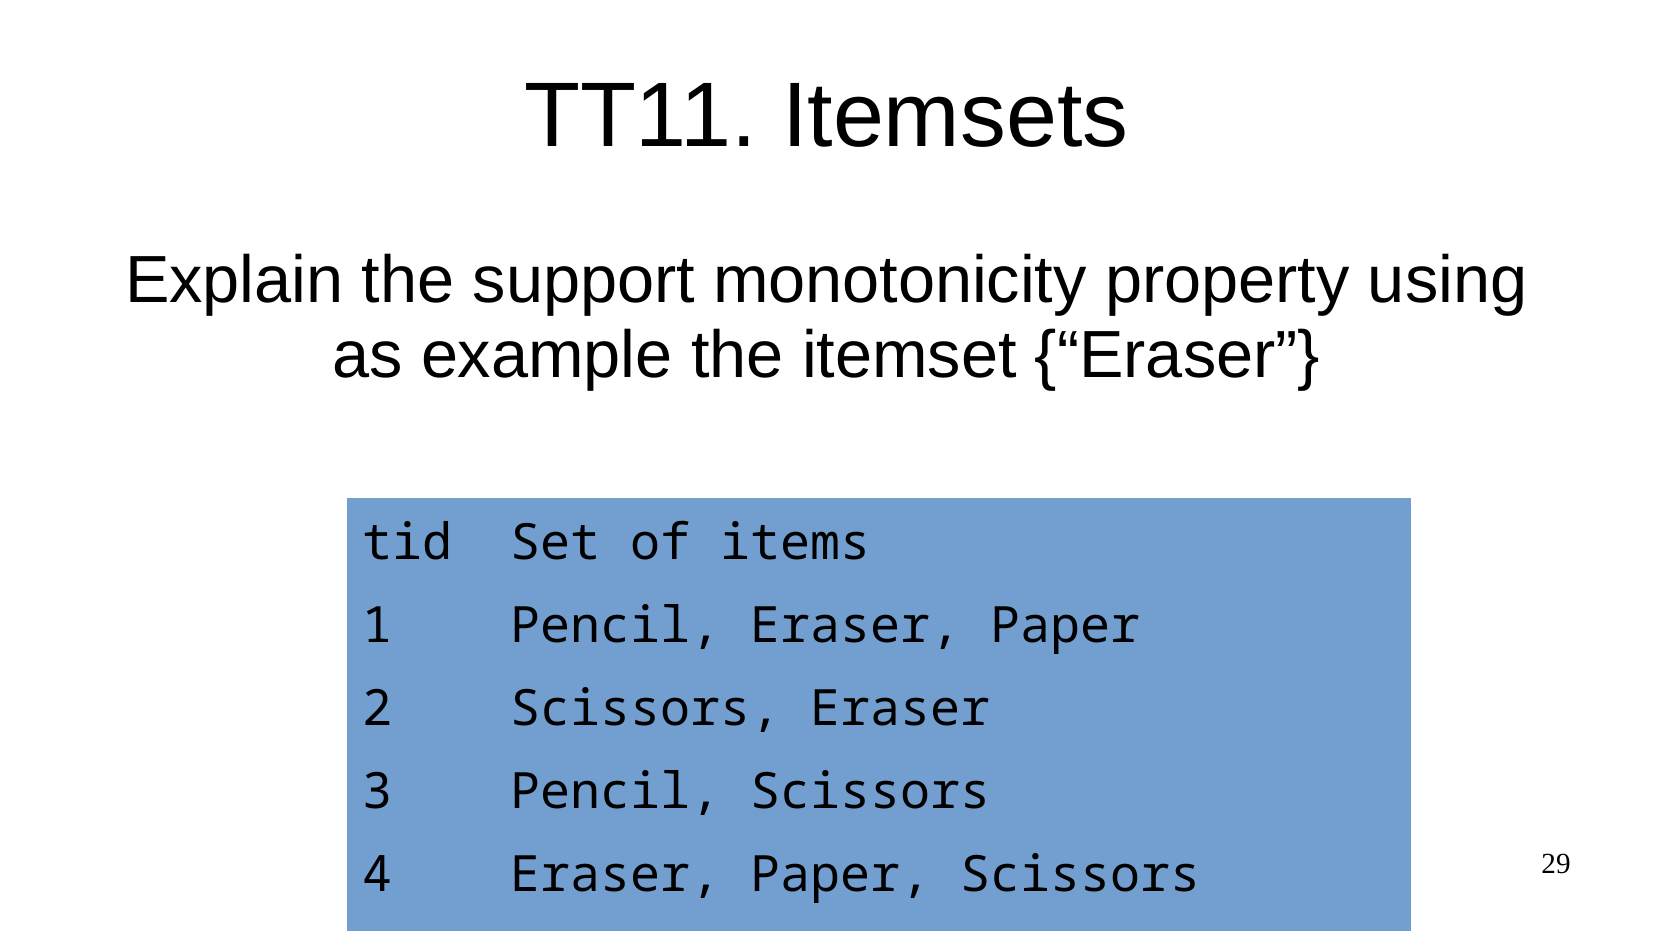

# TT11. Itemsets
Explain the support monotonicity property using as example the itemset {“Eraser”}
| tid | Set of items |
| --- | --- |
| 1 | Pencil, Eraser, Paper |
| 2 | Scissors, Eraser |
| 3 | Pencil, Scissors |
| 4 | Eraser, Paper, Scissors |
| 5 | Pencil, Highlighter, Eraser |
29